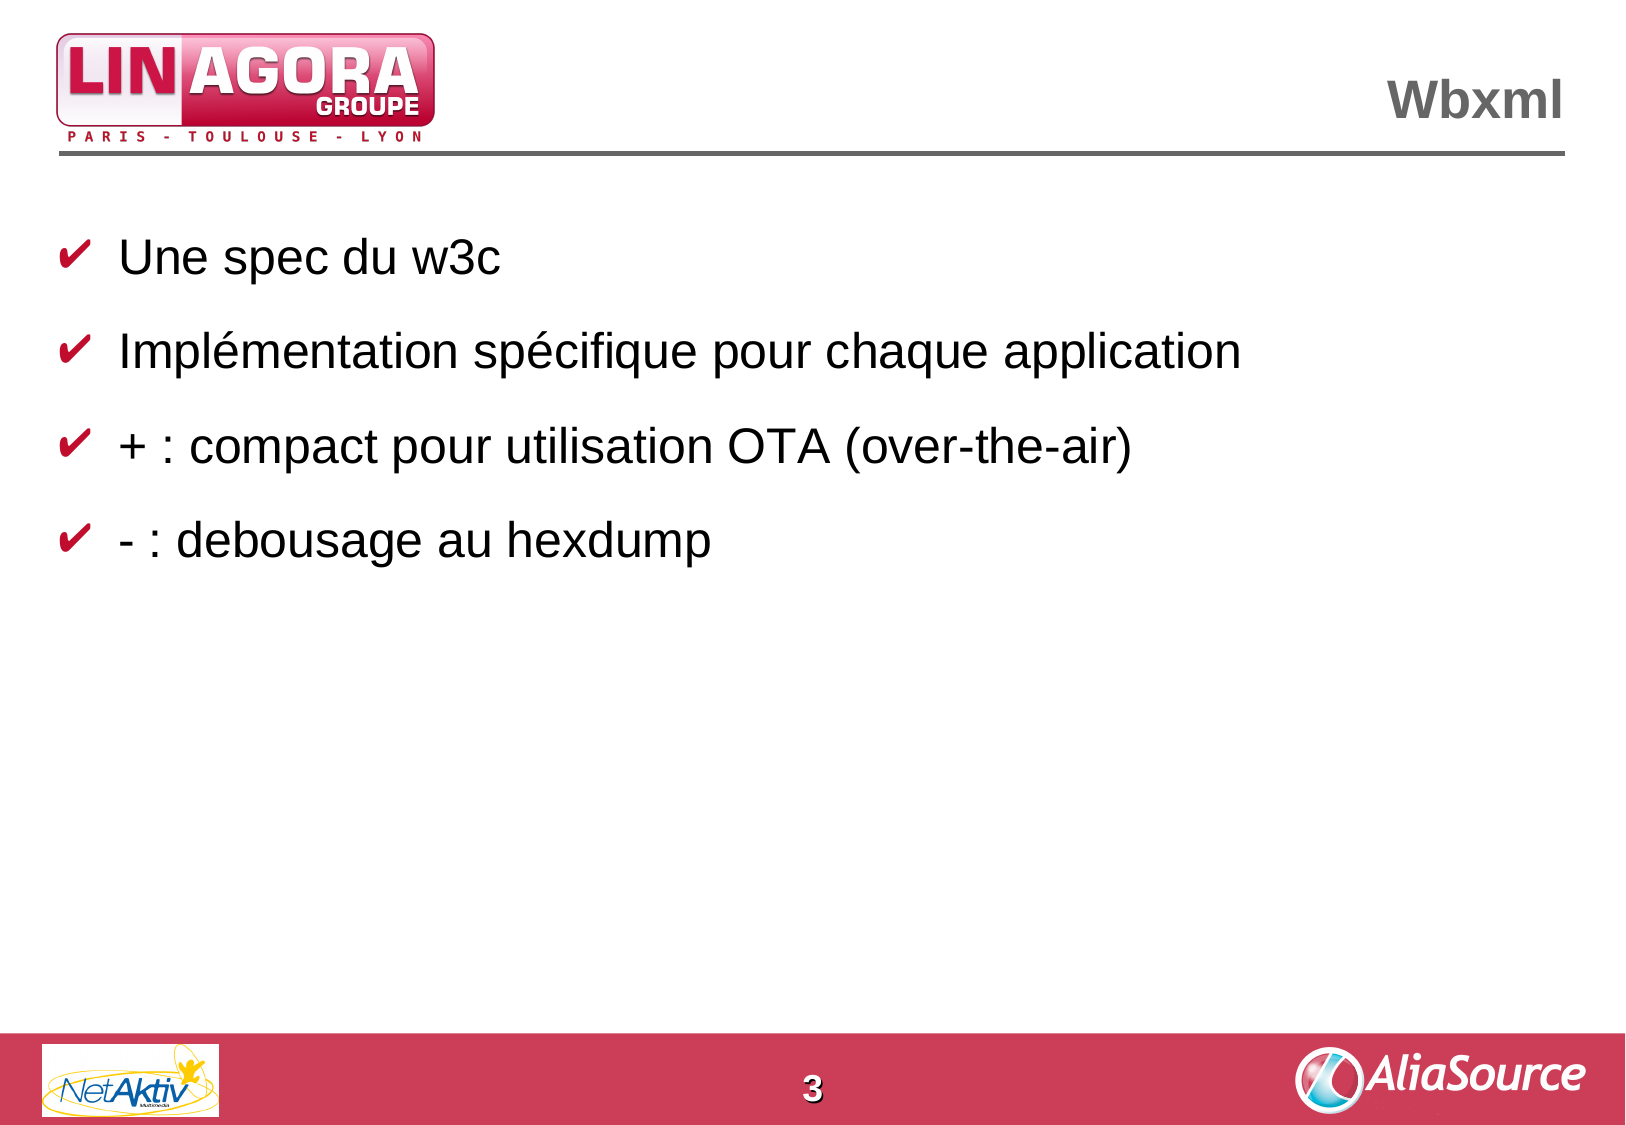

# Wbxml
Une spec du w3c
Implémentation spécifique pour chaque application
+ : compact pour utilisation OTA (over-the-air)
- : debousage au hexdump